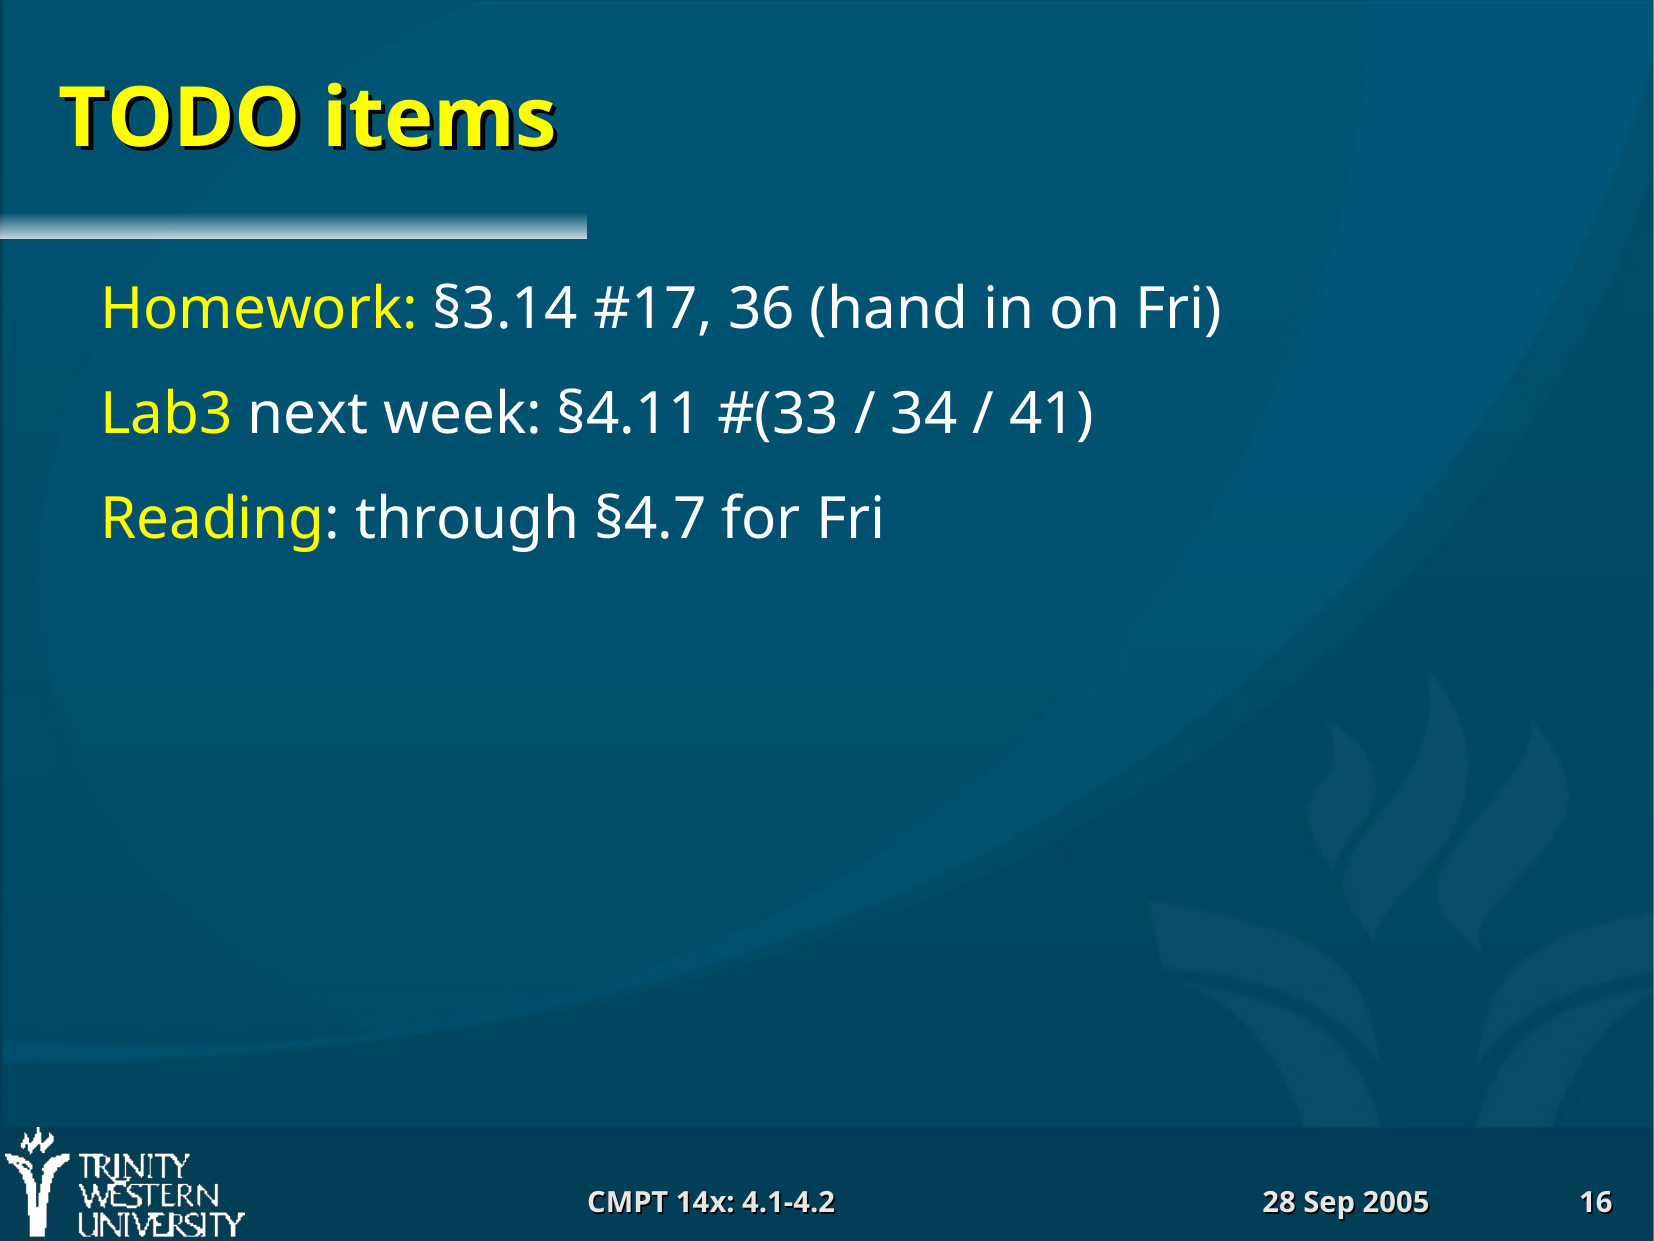

# TODO items
Homework: §3.14 #17, 36 (hand in on Fri)
Lab3 next week: §4.11 #(33 / 34 / 41)
Reading: through §4.7 for Fri
CMPT 14x: 4.1-4.2
28 Sep 2005
16